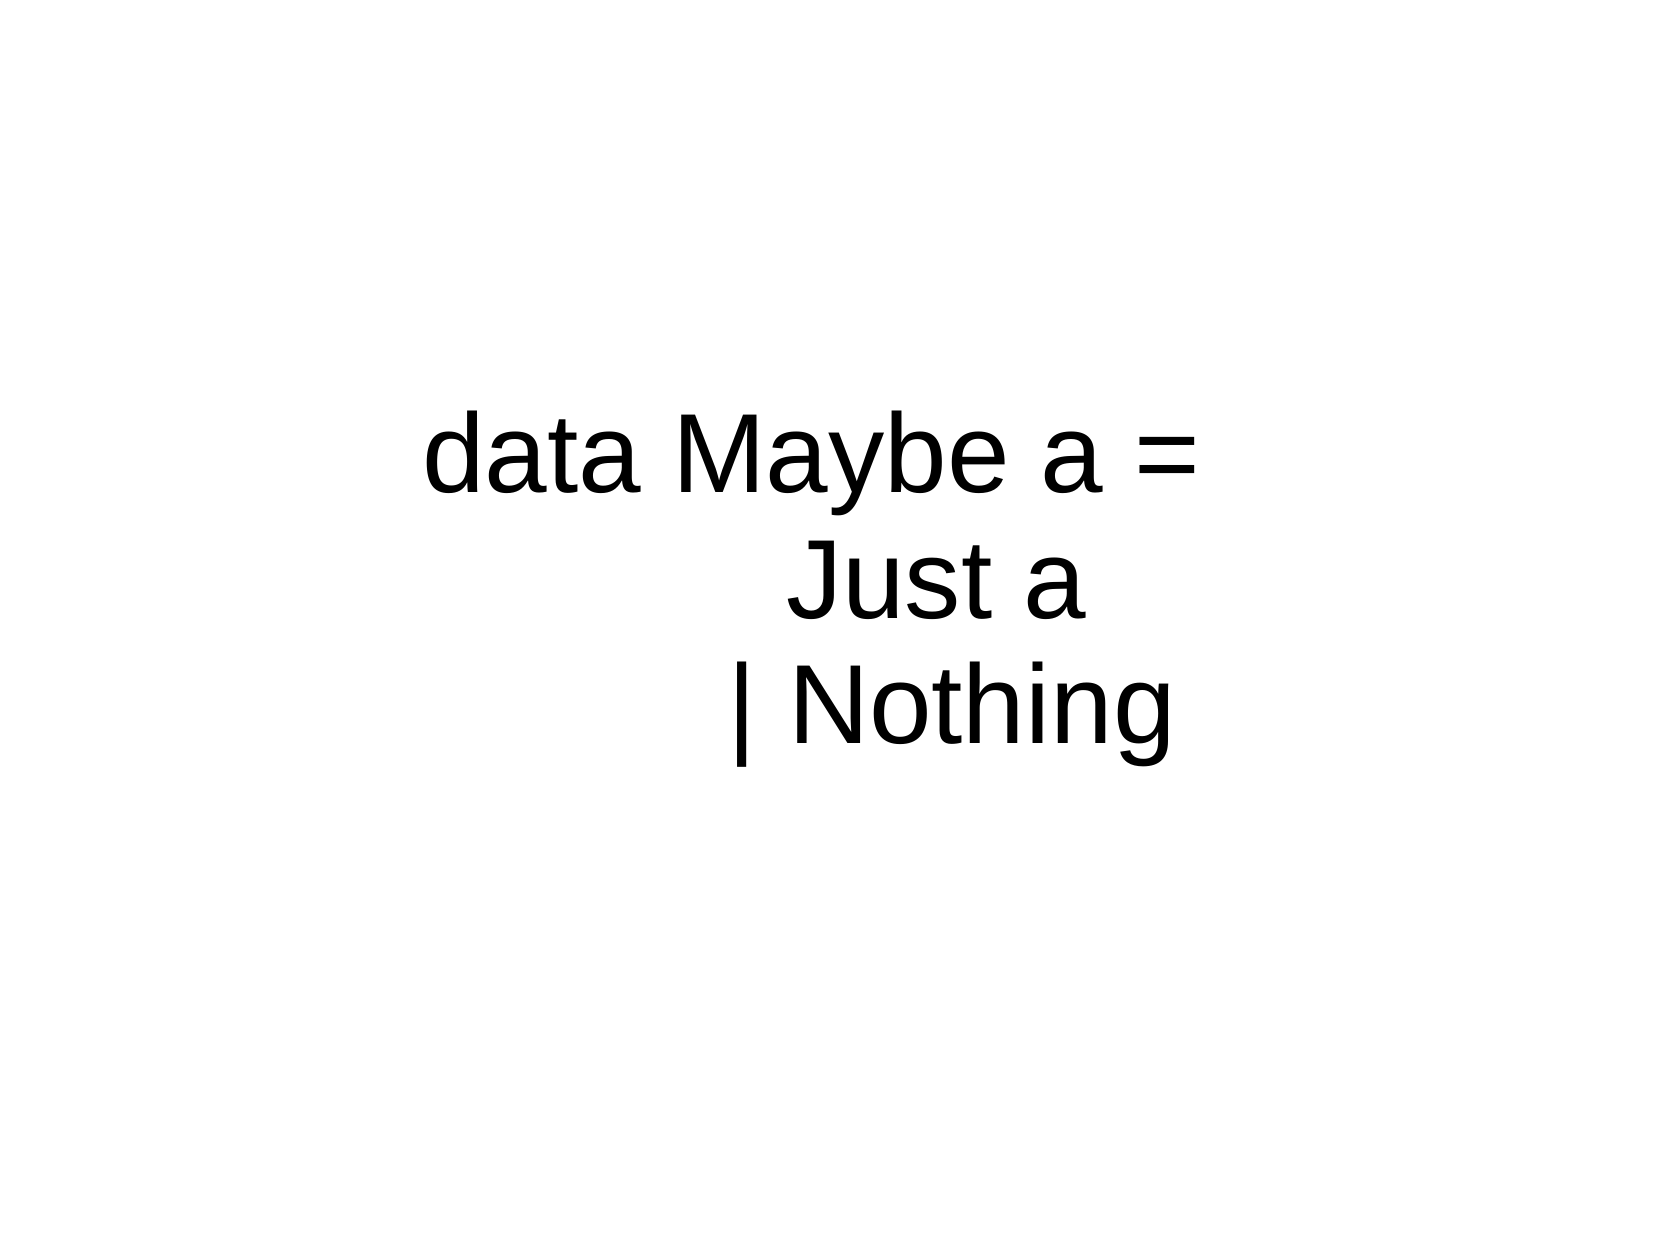

# data Maybe a =
 Just a
 | Nothing